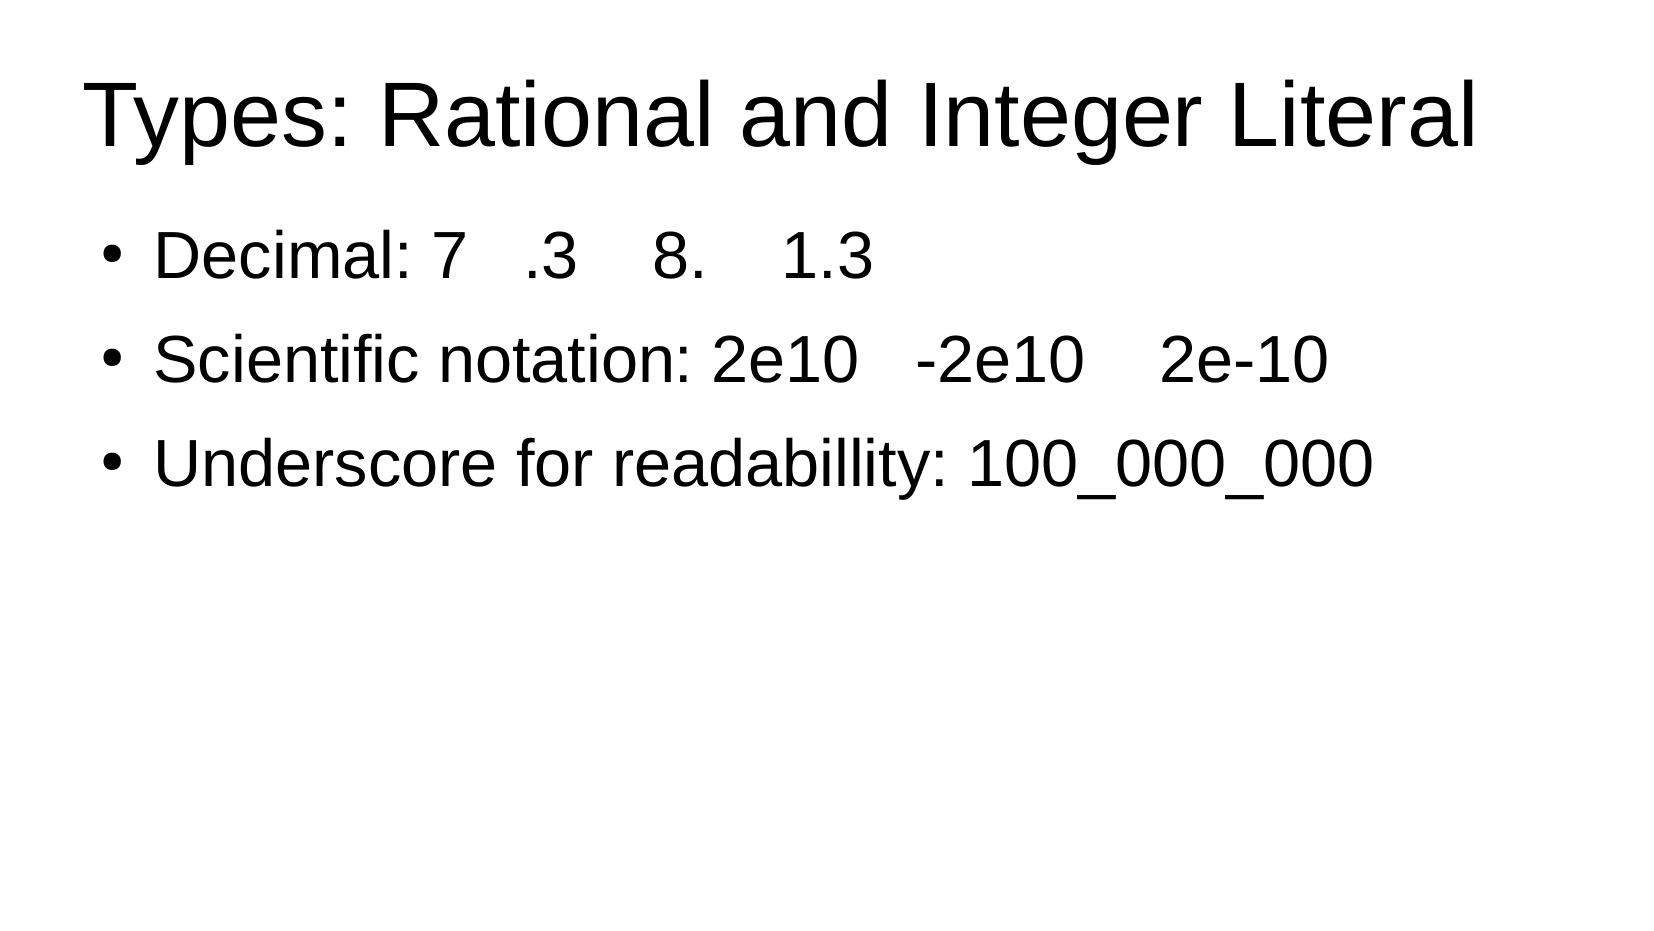

# Types: Rational and Integer Literal
Decimal: 7 .3 8. 1.3
Scientific notation: 2e10 -2e10 2e-10
Underscore for readabillity: 100_000_000